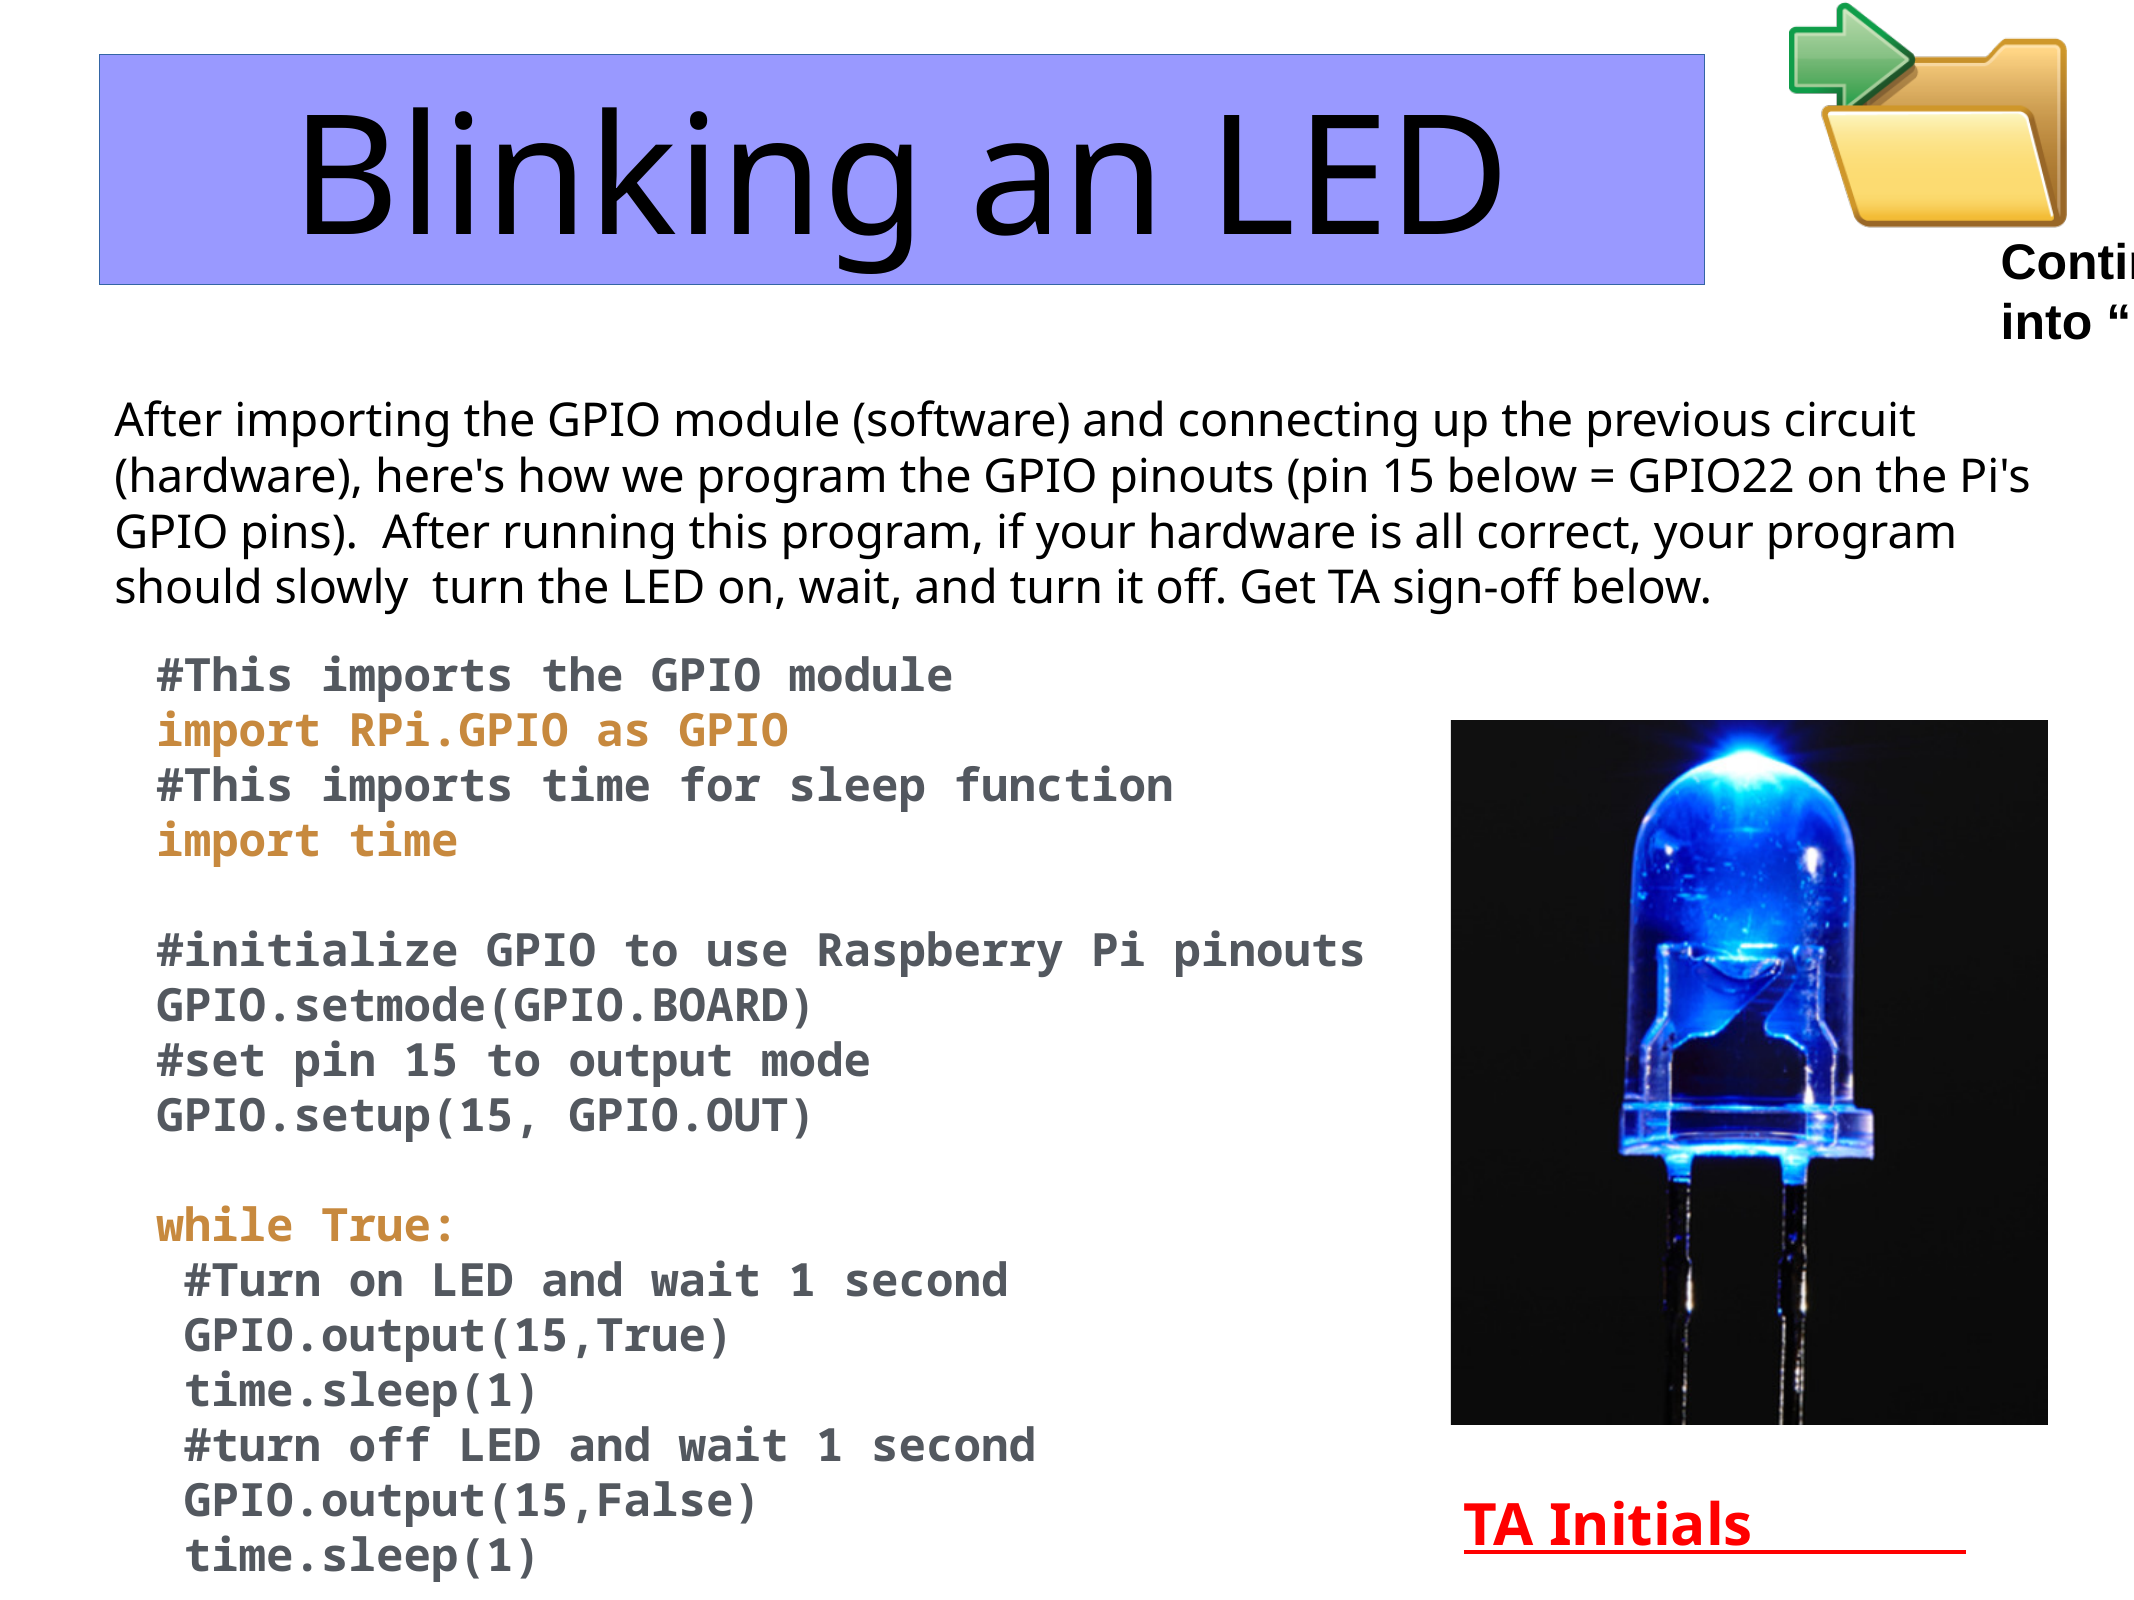

Continue saving
into “logger.py”
Blinking an LED
# #This imports the GPIO module import RPi.GPIO as GPIO #This imports time for sleep function import time #initialize GPIO to use Raspberry Pi pinouts GPIO.setmode(GPIO.BOARD) #set pin 15 to output mode GPIO.setup(15, GPIO.OUT) while True: #Turn on LED and wait 1 second GPIO.output(15,True) time.sleep(1) #turn off LED and wait 1 second GPIO.output(15,False) time.sleep(1)
After importing the GPIO module (software) and connecting up the previous circuit (hardware), here's how we program the GPIO pinouts (pin 15 below = GPIO22 on the Pi's GPIO pins). After running this program, if your hardware is all correct, your program should slowly turn the LED on, wait, and turn it off. Get TA sign-off below.
			TA Initials